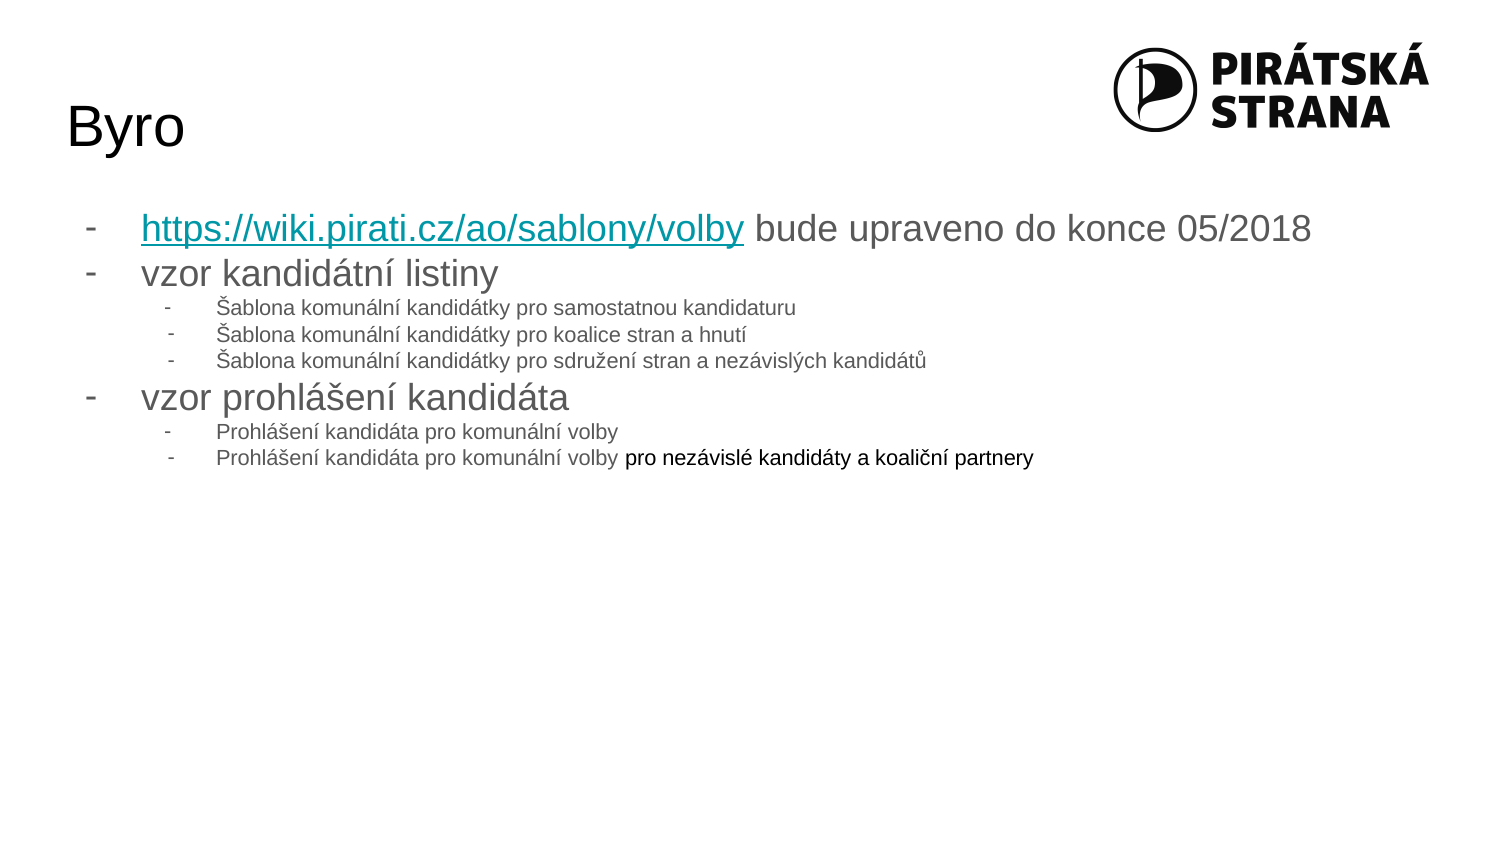

# Byro
https://wiki.pirati.cz/ao/sablony/volby bude upraveno do konce 05/2018
vzor kandidátní listiny
Šablona komunální kandidátky pro samostatnou kandidaturu
Šablona komunální kandidátky pro koalice stran a hnutí
Šablona komunální kandidátky pro sdružení stran a nezávislých kandidátů
vzor prohlášení kandidáta
Prohlášení kandidáta pro komunální volby
Prohlášení kandidáta pro komunální volby pro nezávislé kandidáty a koaliční partnery